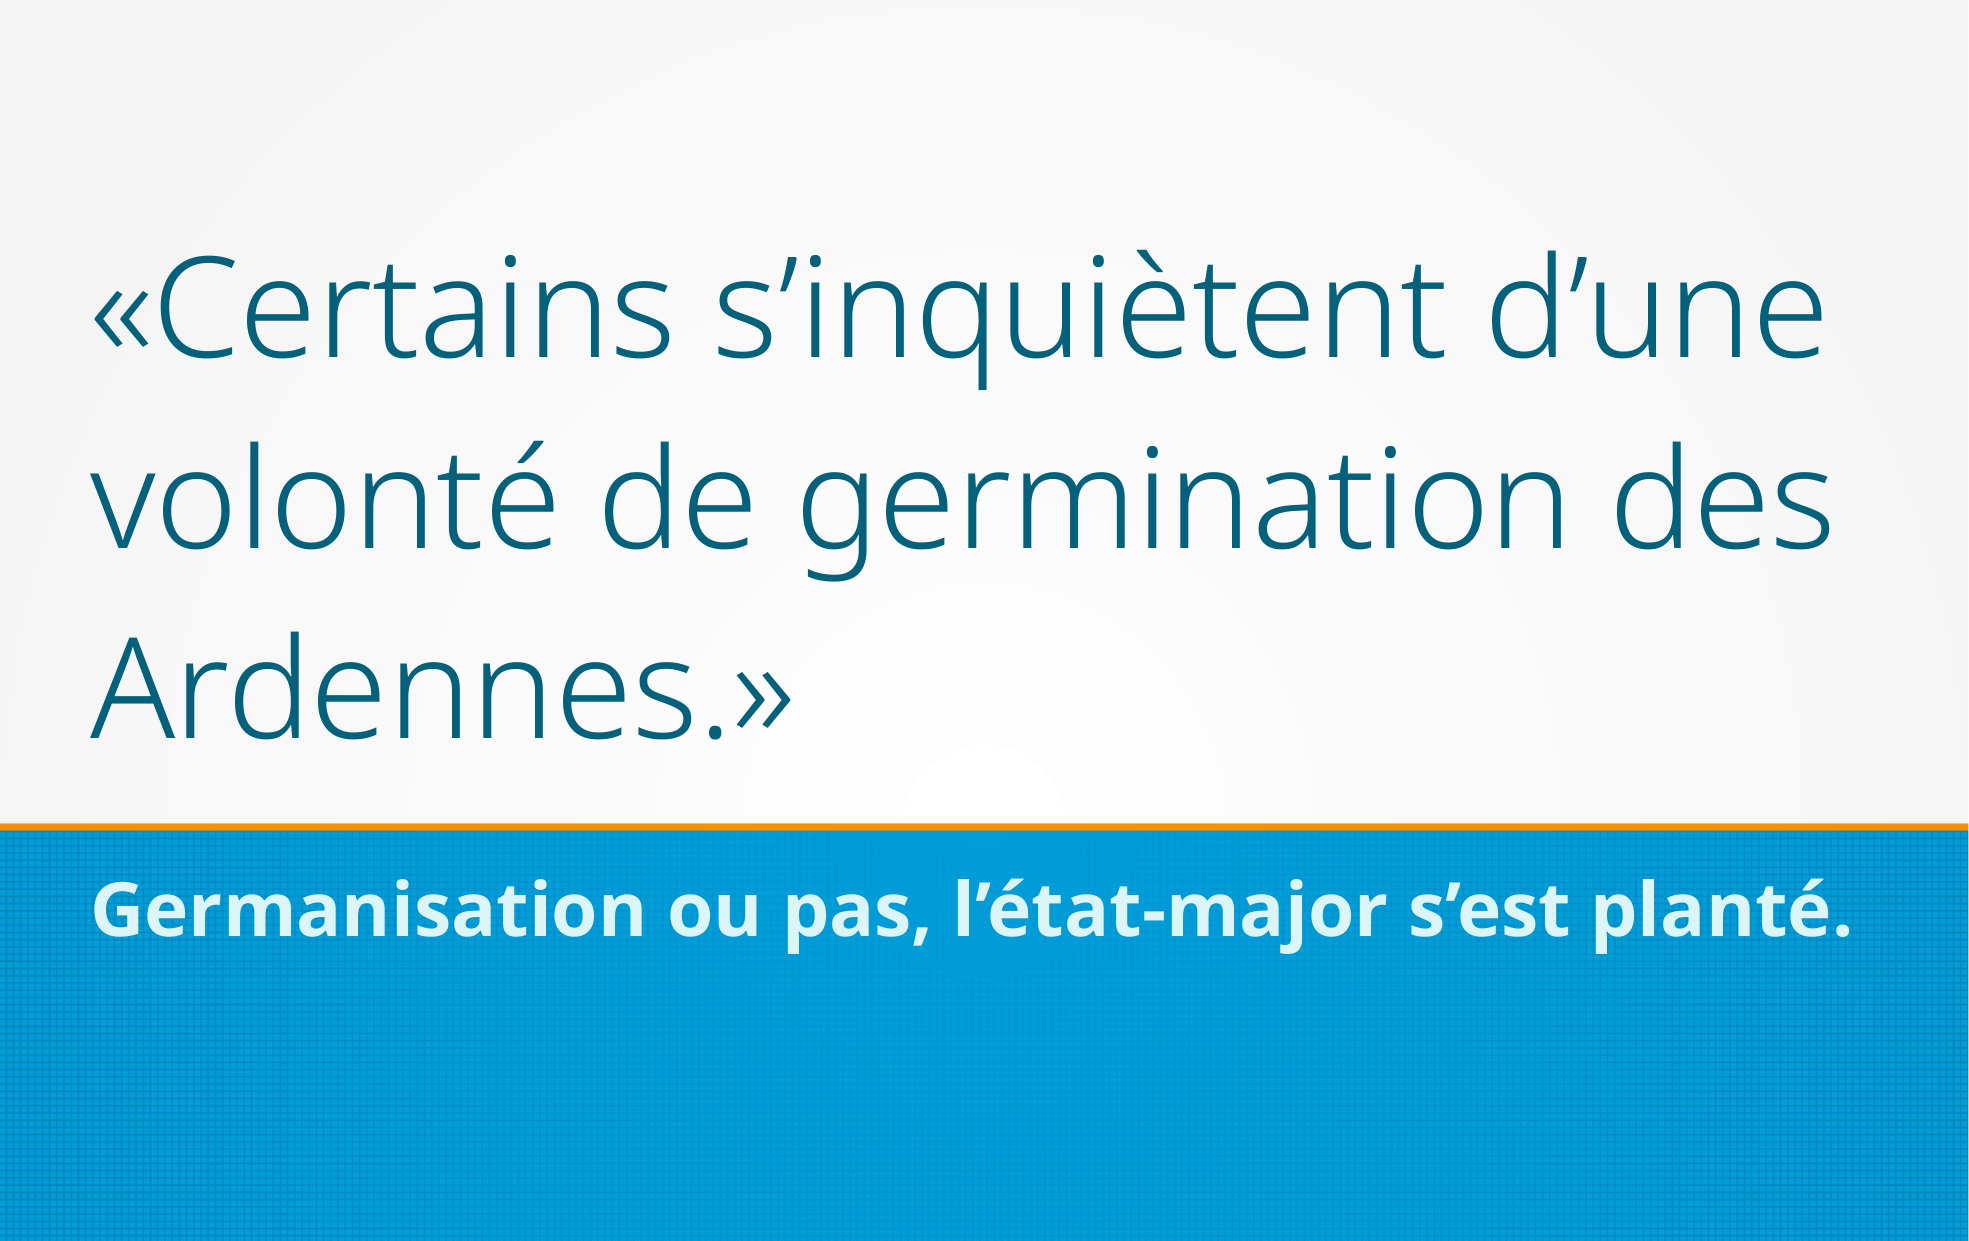

# «Certains s’inquiètent d’une volonté de germination des Ardennes.»
Germanisation ou pas, l’état-major s’est planté.